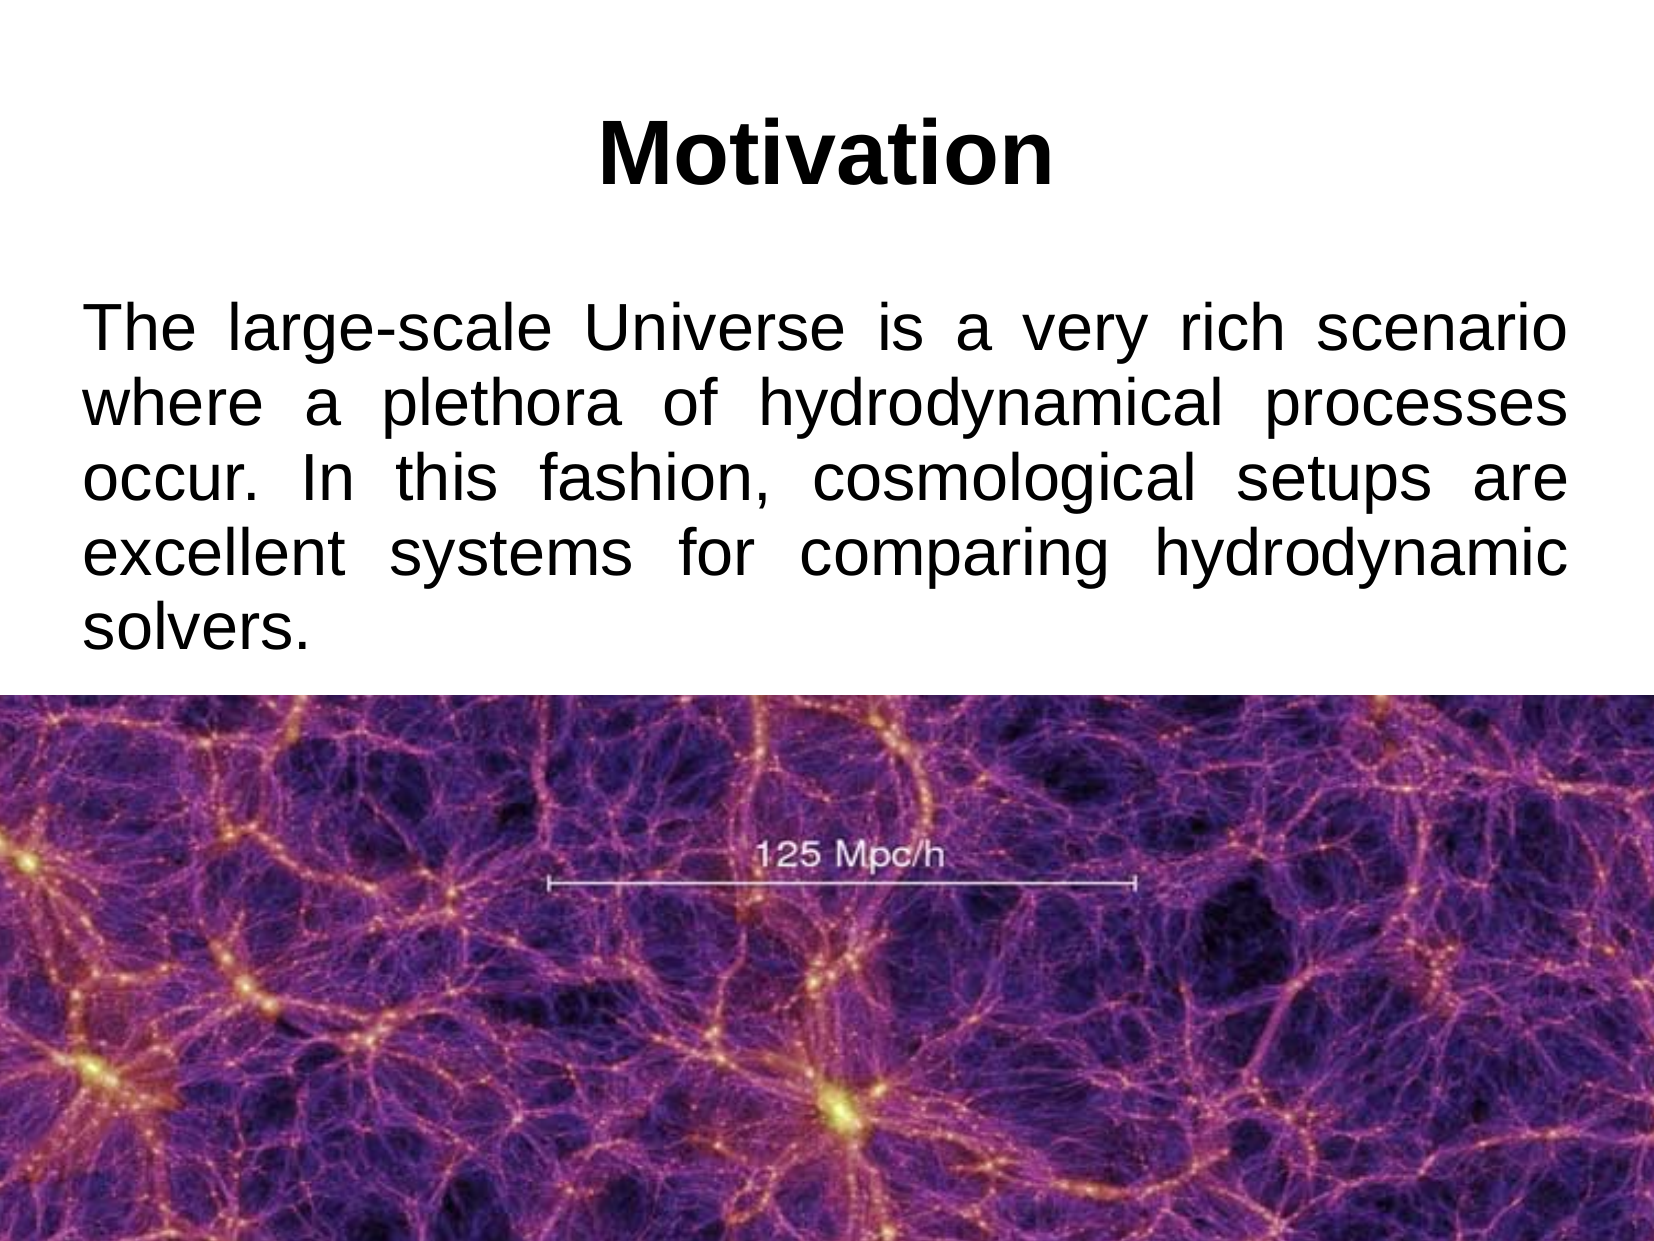

# Motivation
The large-scale Universe is a very rich scenario where a plethora of hydrodynamical processes occur. In this fashion, cosmological setups are excellent systems for comparing hydrodynamic solvers.